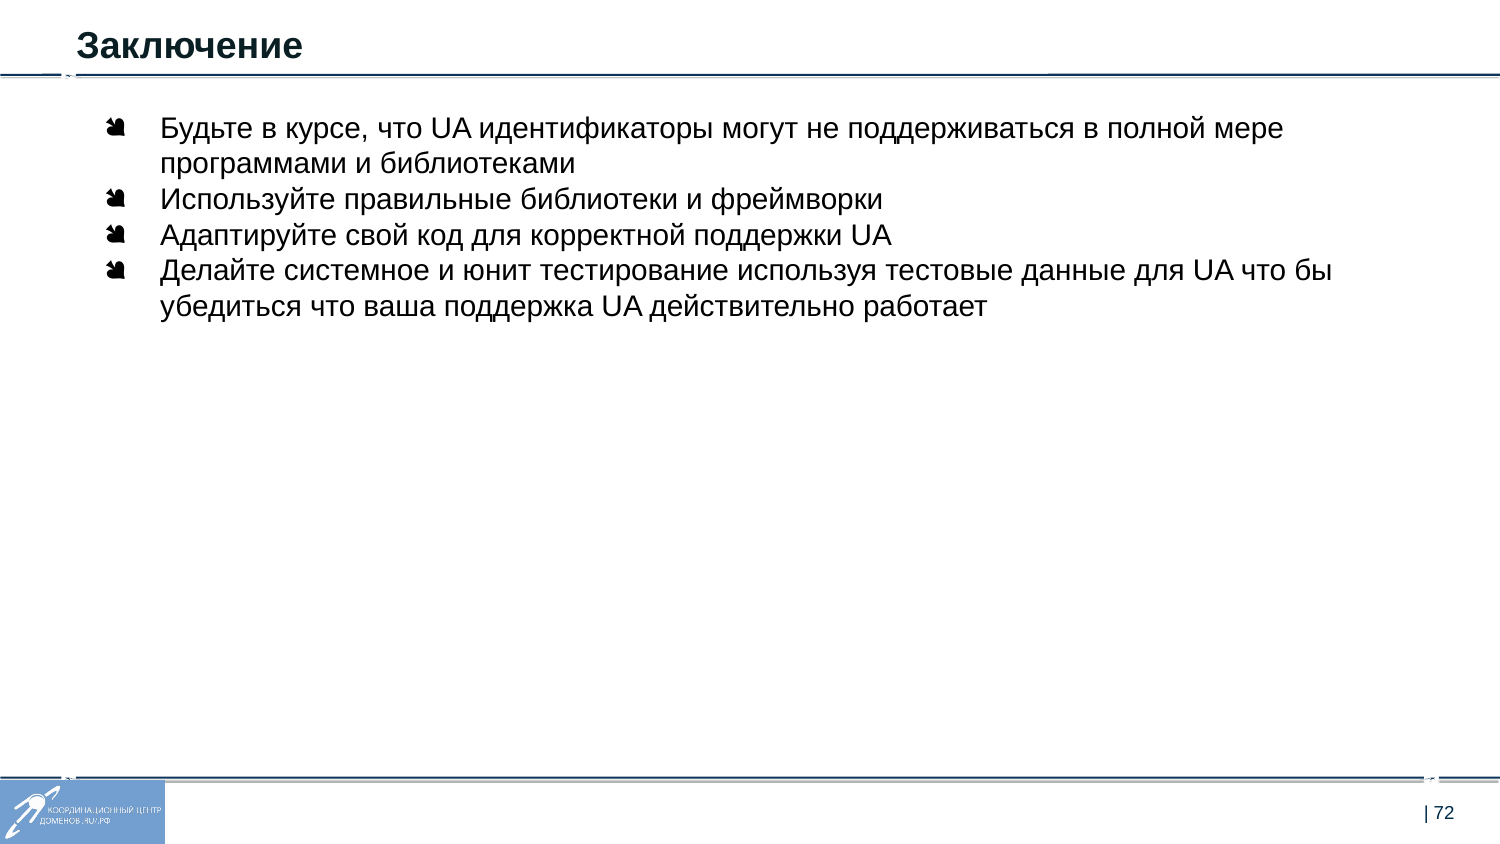

# Заключение
Будьте в курсе, что UA идентификаторы могут не поддерживаться в полной мере программами и библиотеками
Используйте правильные библиотеки и фреймворки
Адаптируйте свой код для корректной поддержки UA
Делайте системное и юнит тестирование используя тестовые данные для UA что бы убедиться что ваша поддержка UA действительно работает